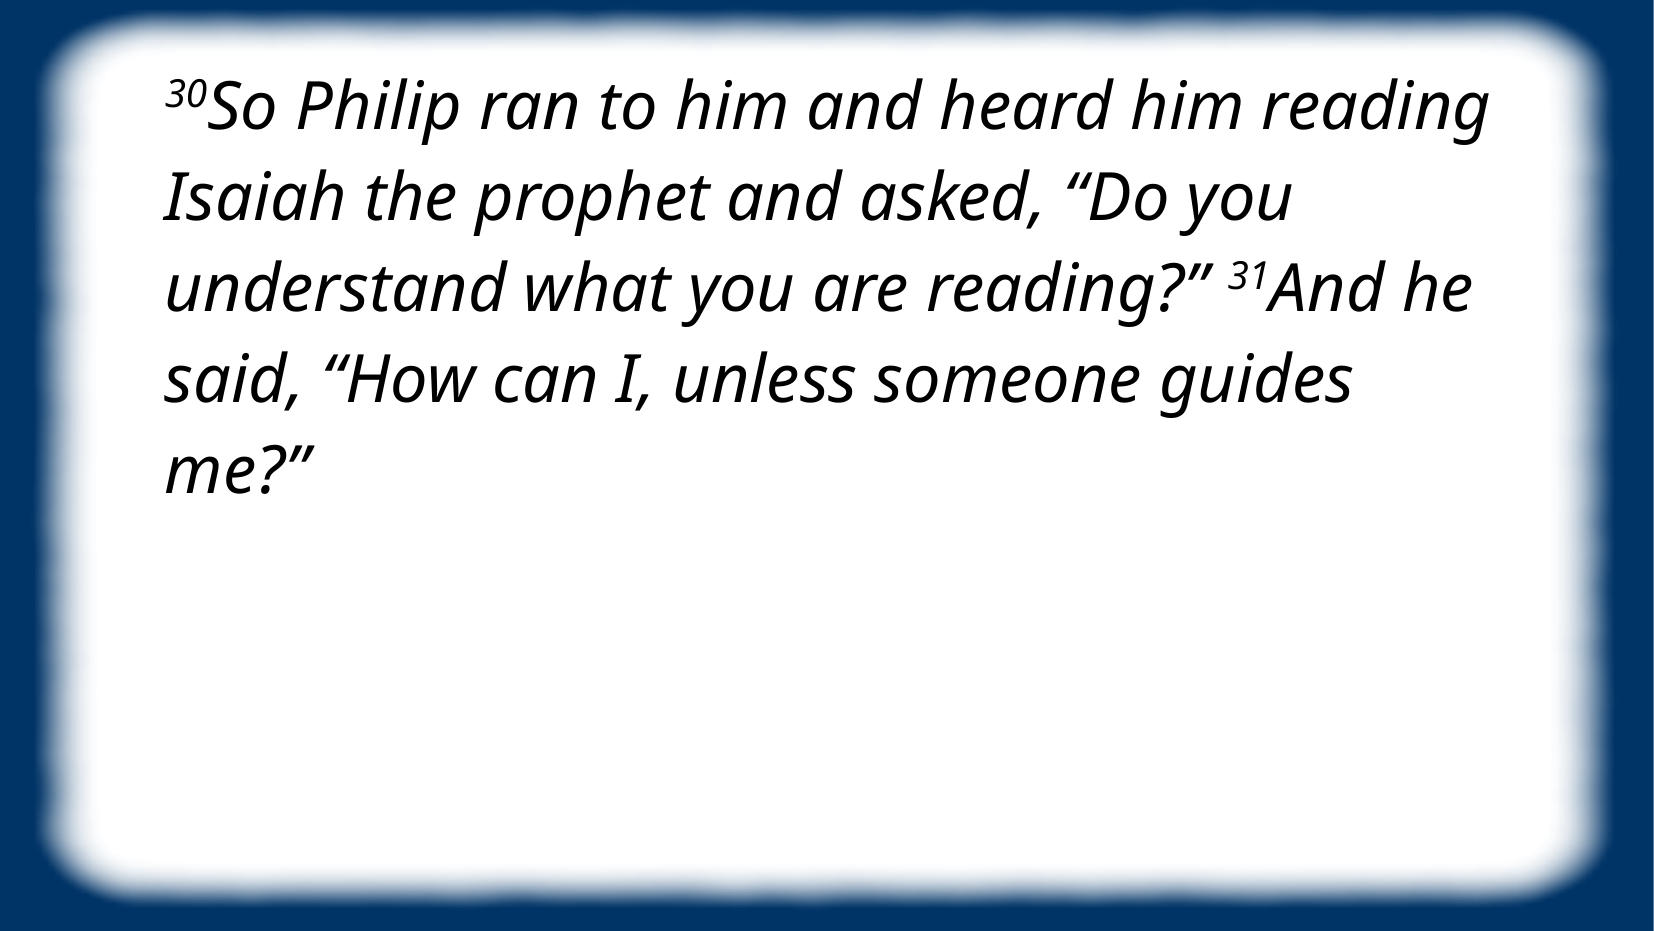

30So Philip ran to him and heard him reading Isaiah the prophet and asked, “Do you understand what you are reading?” 31And he said, “How can I, unless someone guides me?”